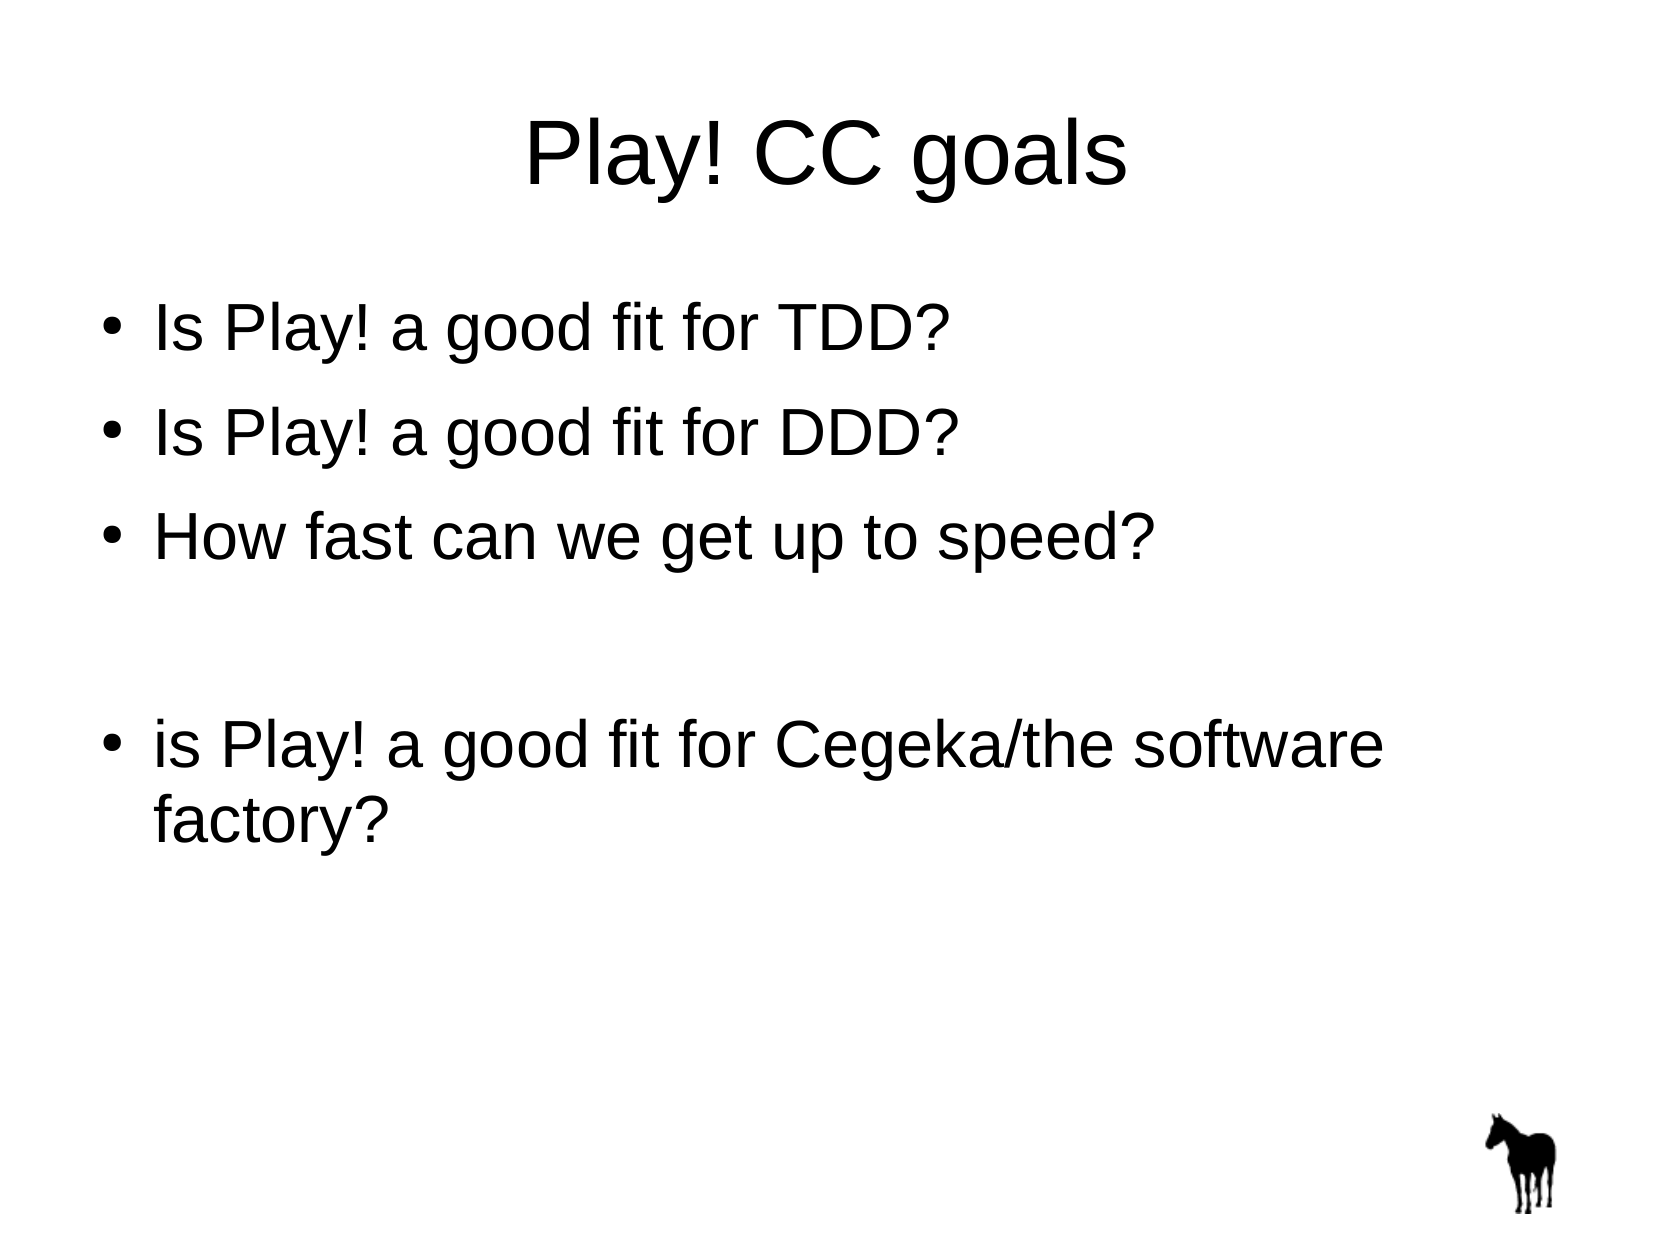

# Play! CC goals
Is Play! a good fit for TDD?
Is Play! a good fit for DDD?
How fast can we get up to speed?
is Play! a good fit for Cegeka/the software factory?